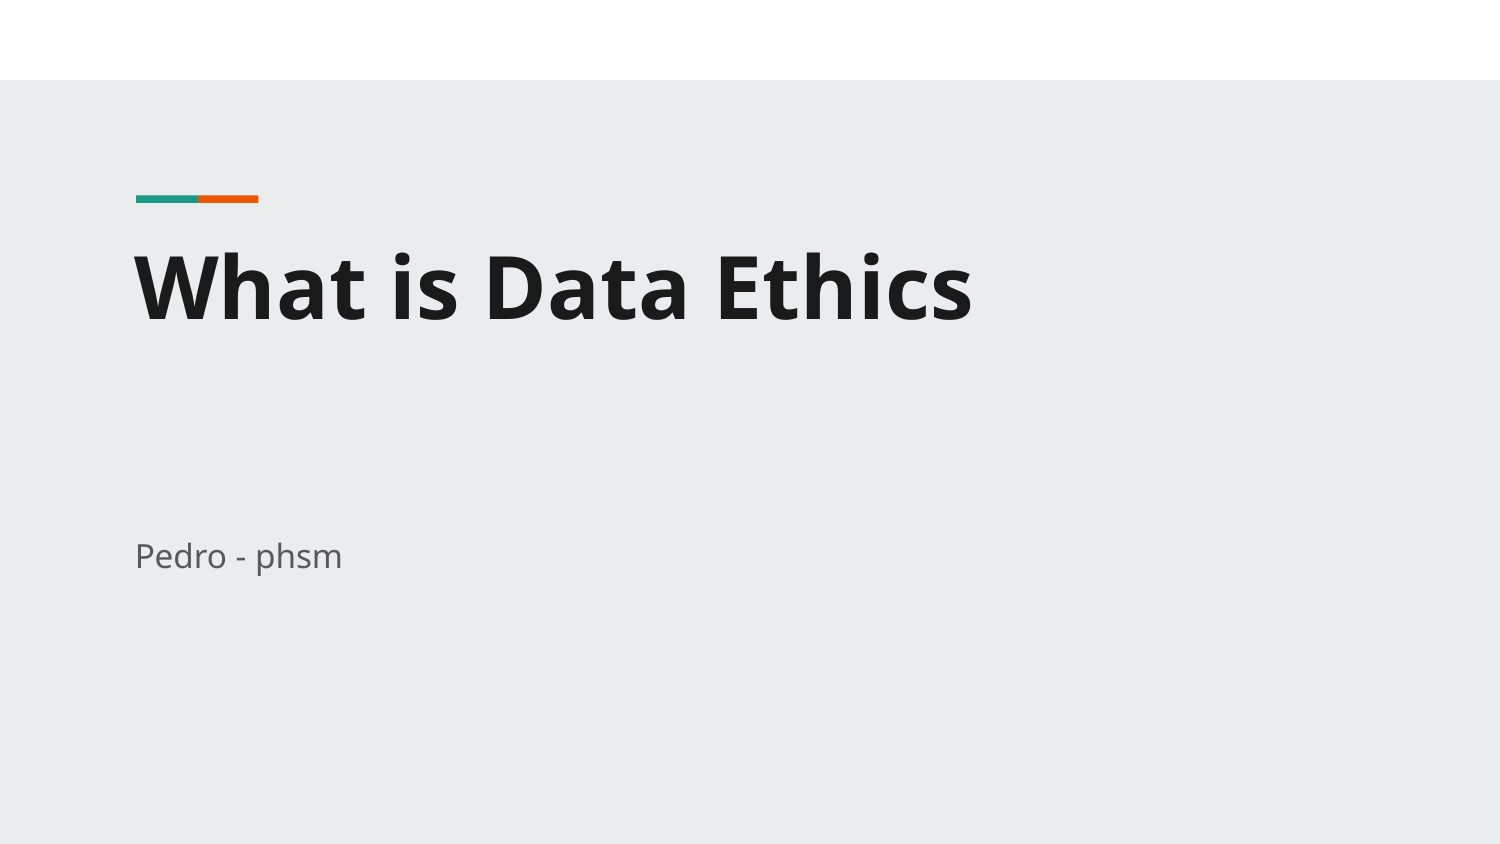

# What is Data Ethics
Pedro - phsm